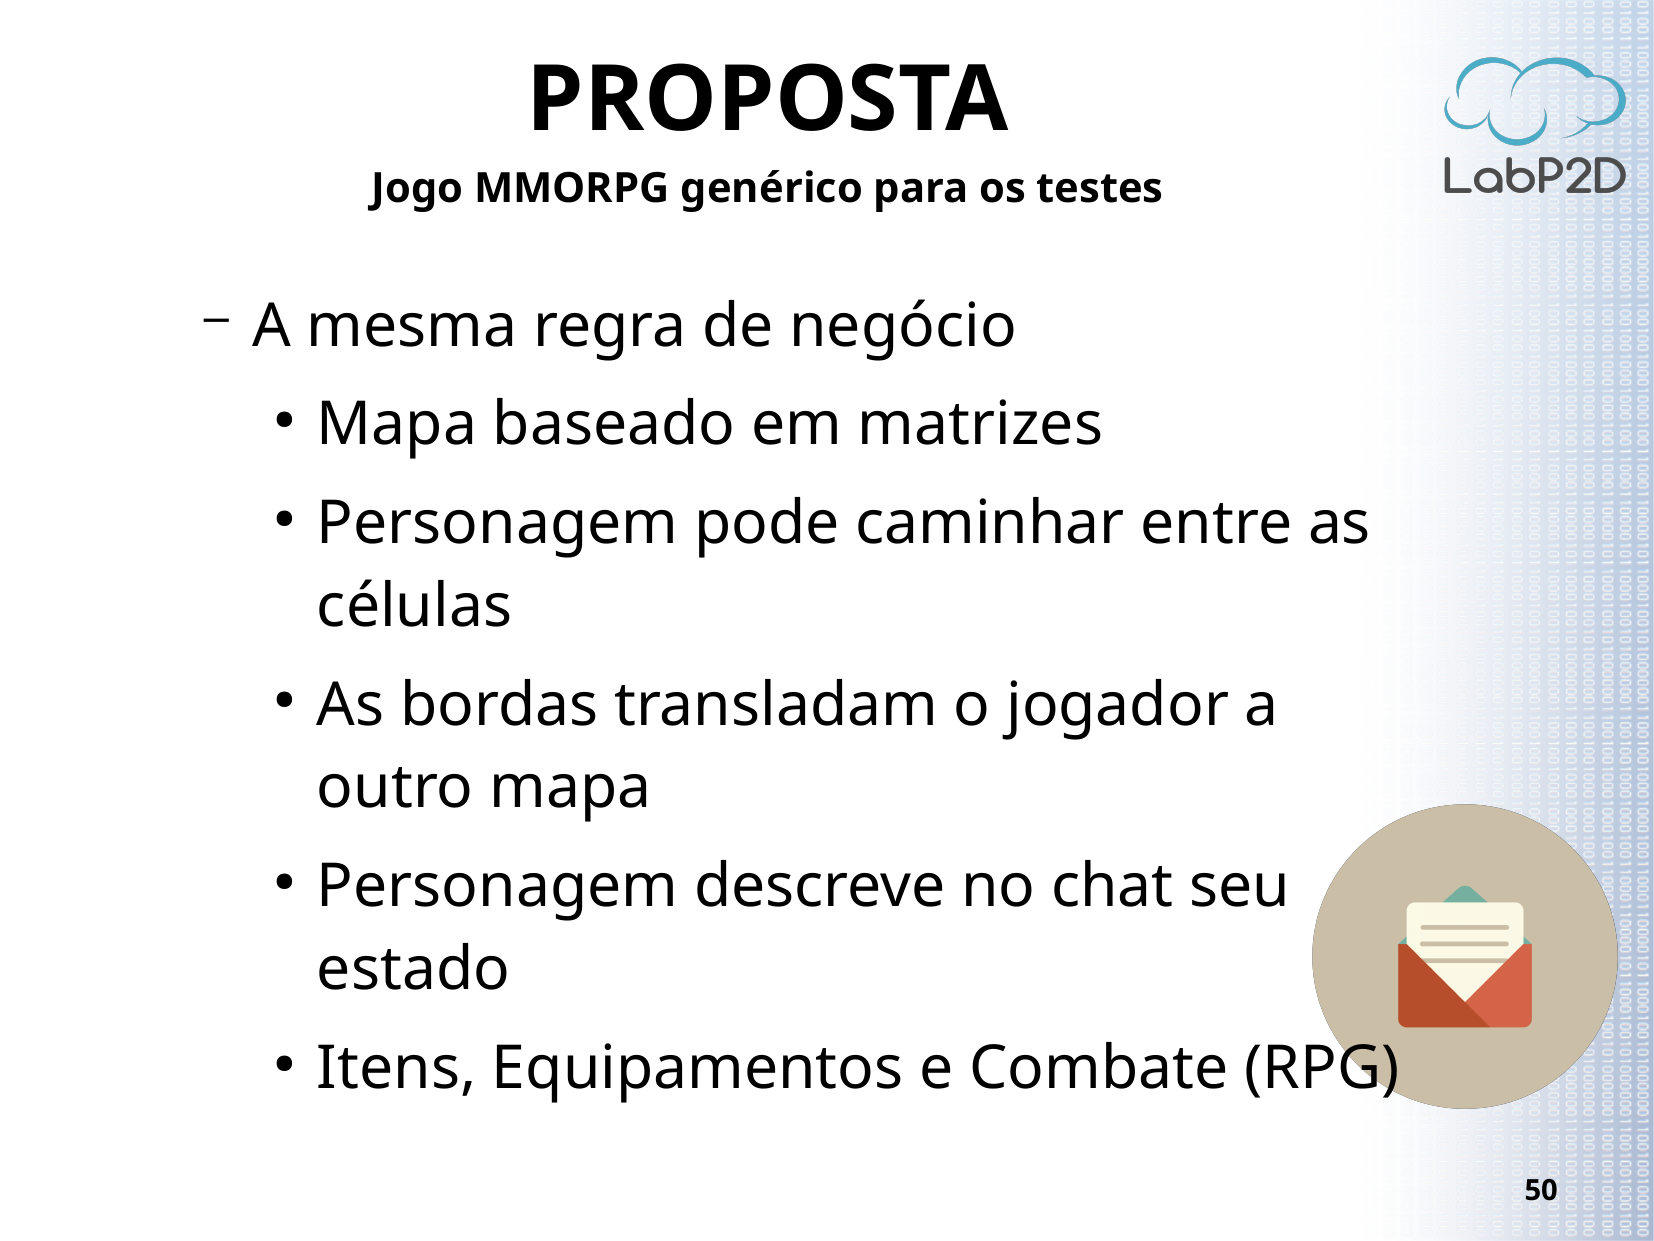

# PROPOSTA Jogo MMORPG genérico para os testes
A mesma regra de negócio
Mapa baseado em matrizes
Personagem pode caminhar entre as células
As bordas transladam o jogador a outro mapa
Personagem descreve no chat seu estado
Itens, Equipamentos e Combate (RPG)
50